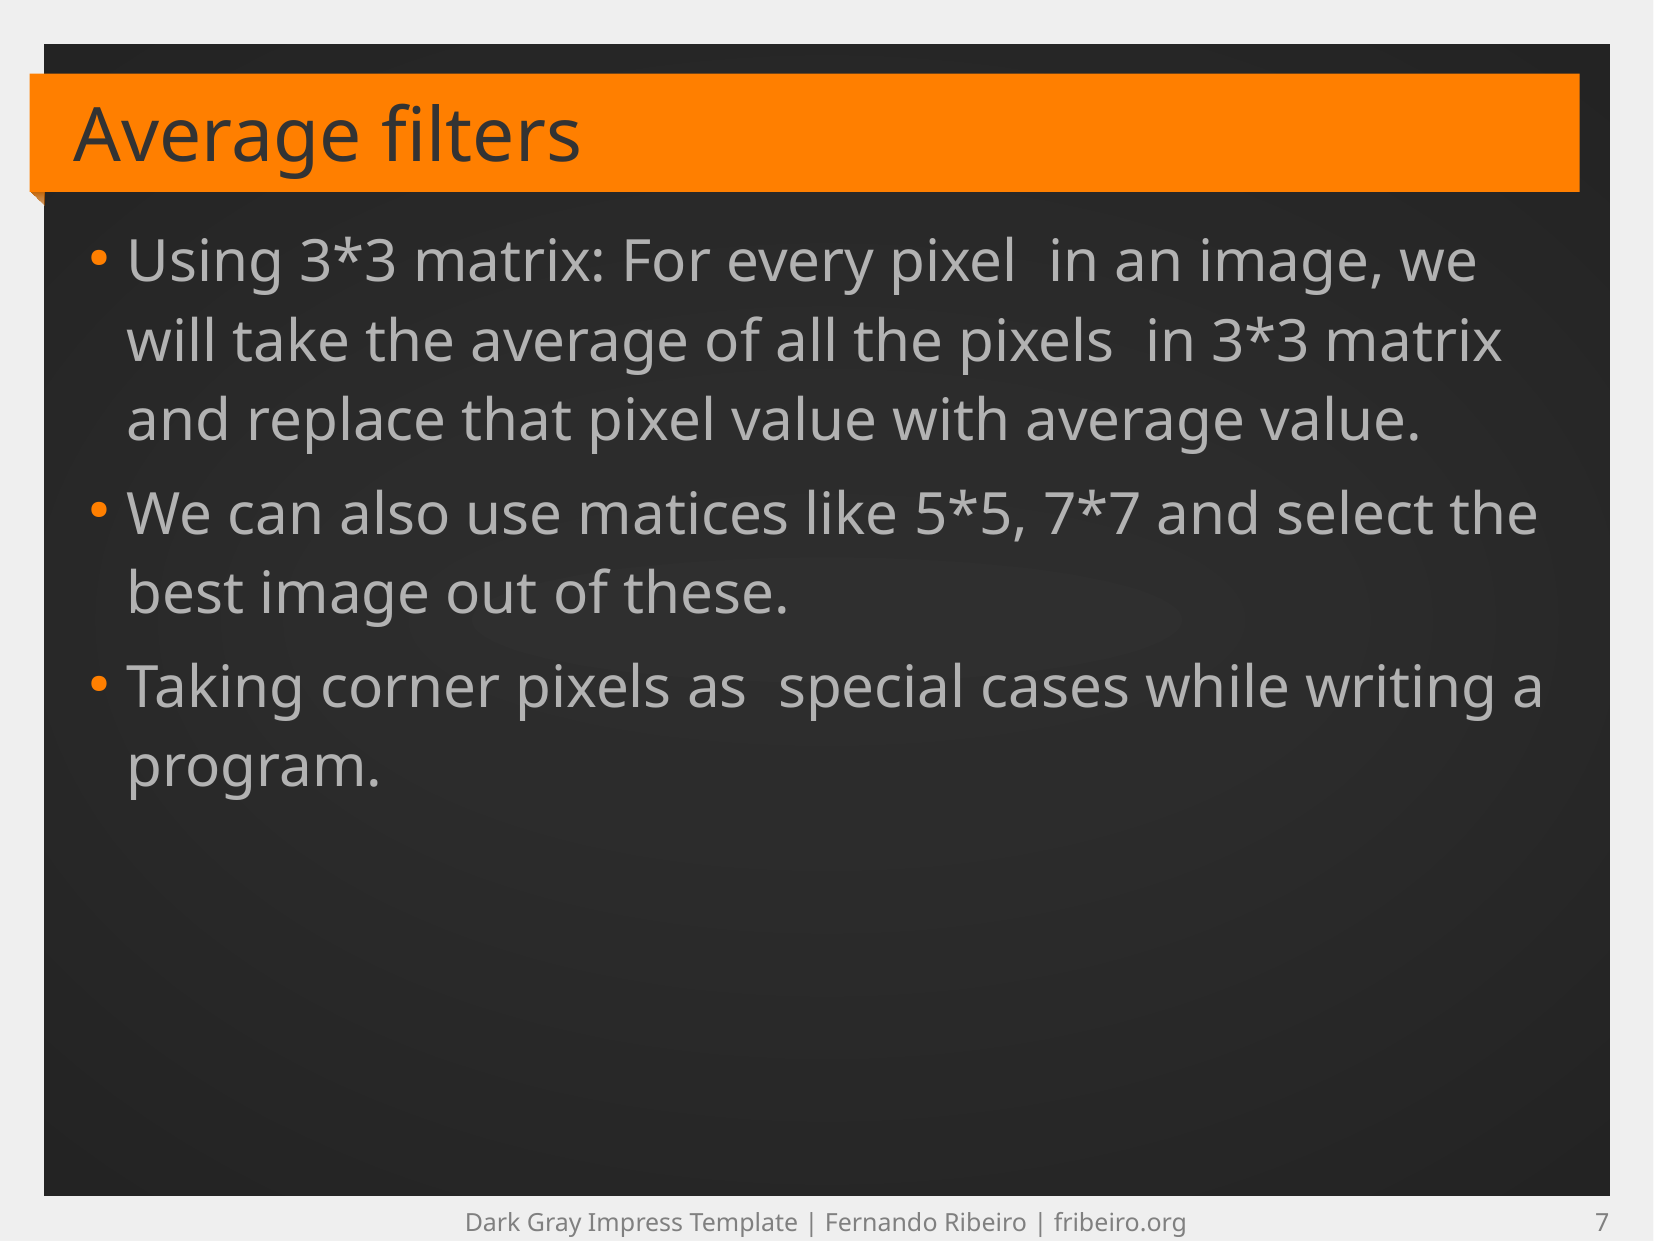

# Average filters
Using 3*3 matrix: For every pixel in an image, we will take the average of all the pixels in 3*3 matrix and replace that pixel value with average value.
We can also use matices like 5*5, 7*7 and select the best image out of these.
Taking corner pixels as special cases while writing a program.
Dark Gray Impress Template | Fernando Ribeiro | fribeiro.org
7